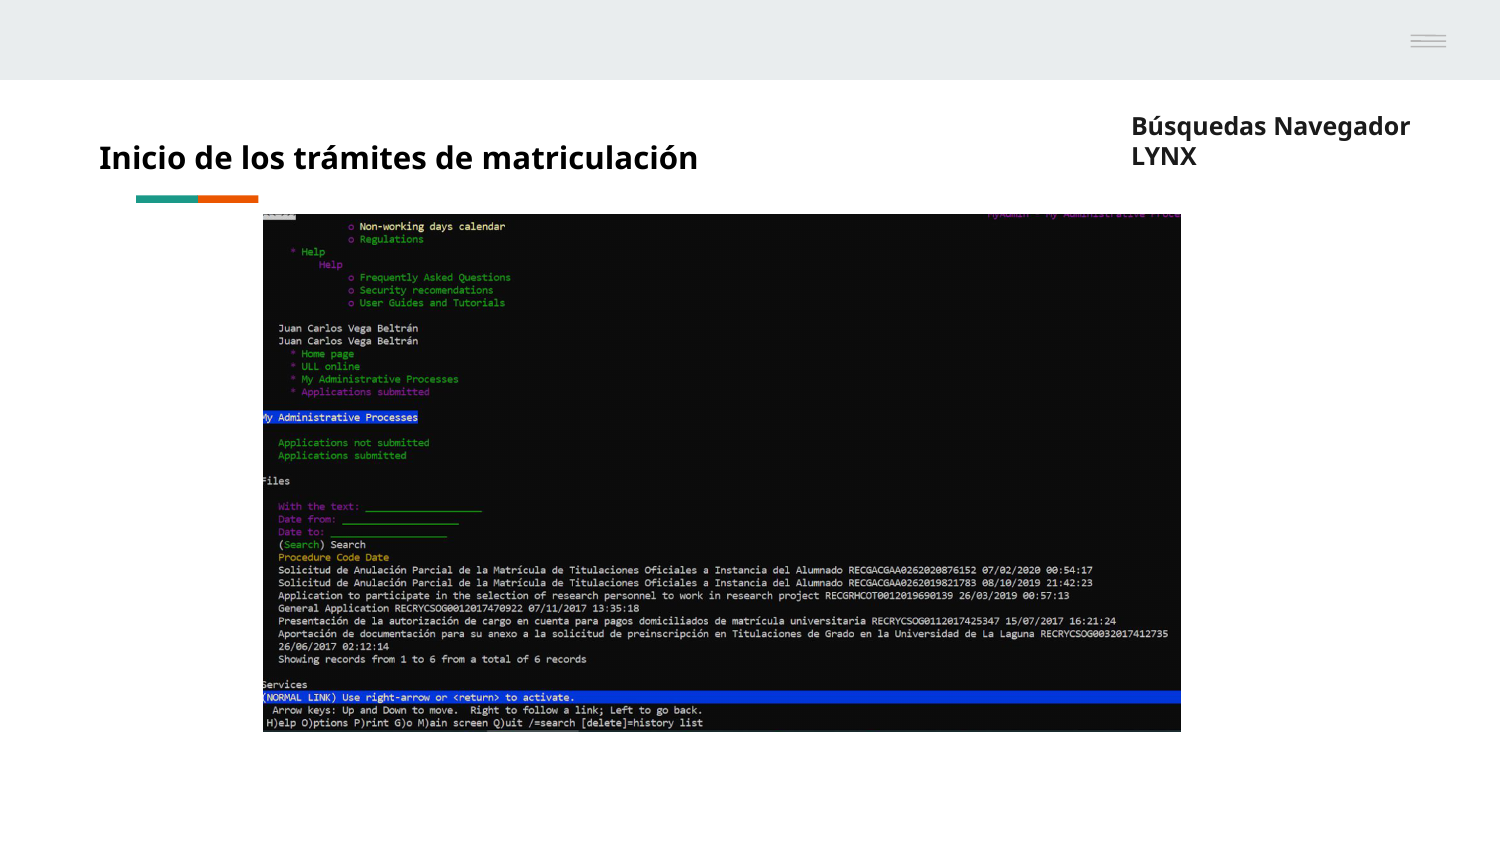

# Búsquedas Navegador LYNX
Inicio de los trámites de matriculación